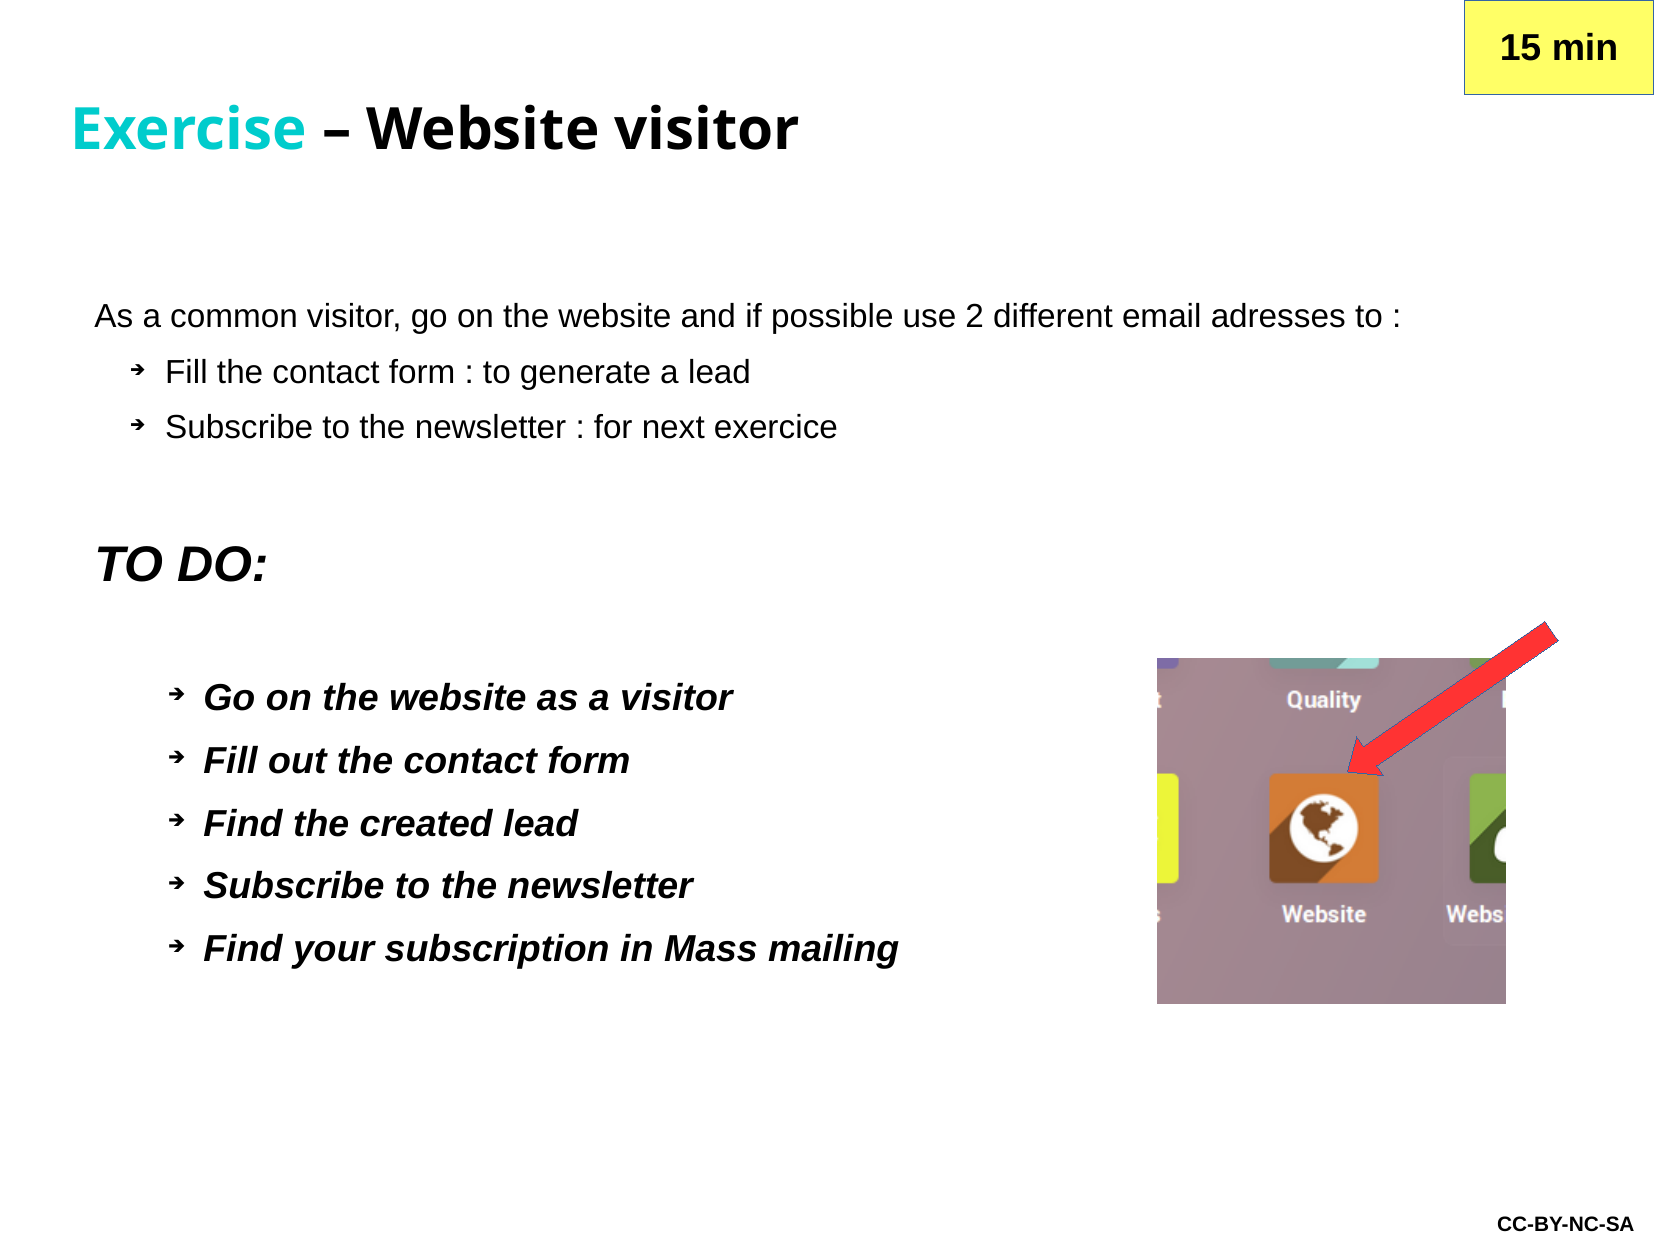

15 min
# Exercise – Website visitor
As a common visitor, go on the website and if possible use 2 different email adresses to :
Fill the contact form : to generate a lead
Subscribe to the newsletter : for next exercice
TO DO:
Go on the website as a visitor
Fill out the contact form
Find the created lead
Subscribe to the newsletter
Find your subscription in Mass mailing
CC-BY-NC-SA